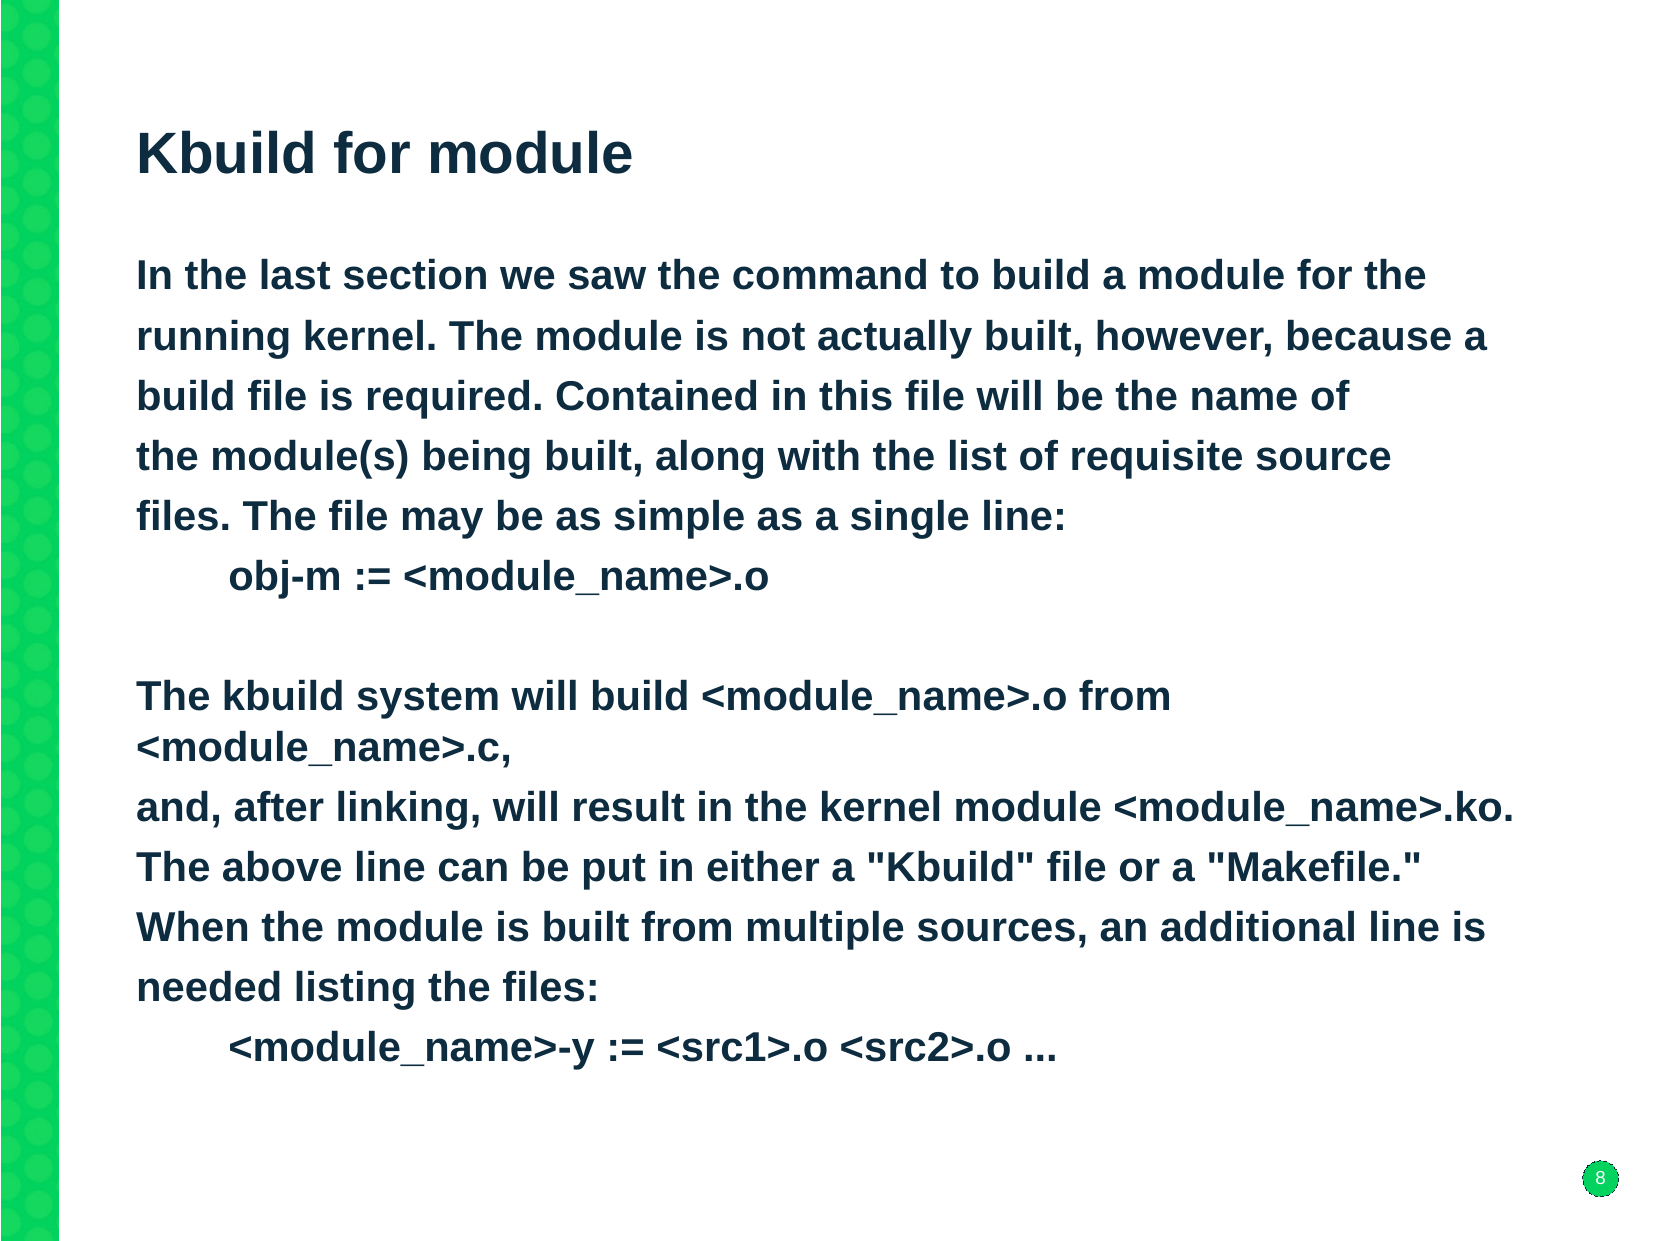

# Kbuild for module
In the last section we saw the command to build a module for the
running kernel. The module is not actually built, however, because a
build file is required. Contained in this file will be the name of
the module(s) being built, along with the list of requisite source
files. The file may be as simple as a single line:
 obj-m := <module_name>.o
The kbuild system will build <module_name>.o from <module_name>.c,
and, after linking, will result in the kernel module <module_name>.ko.
The above line can be put in either a "Kbuild" file or a "Makefile."
When the module is built from multiple sources, an additional line is
needed listing the files:
 <module_name>-y := <src1>.o <src2>.o ...
8